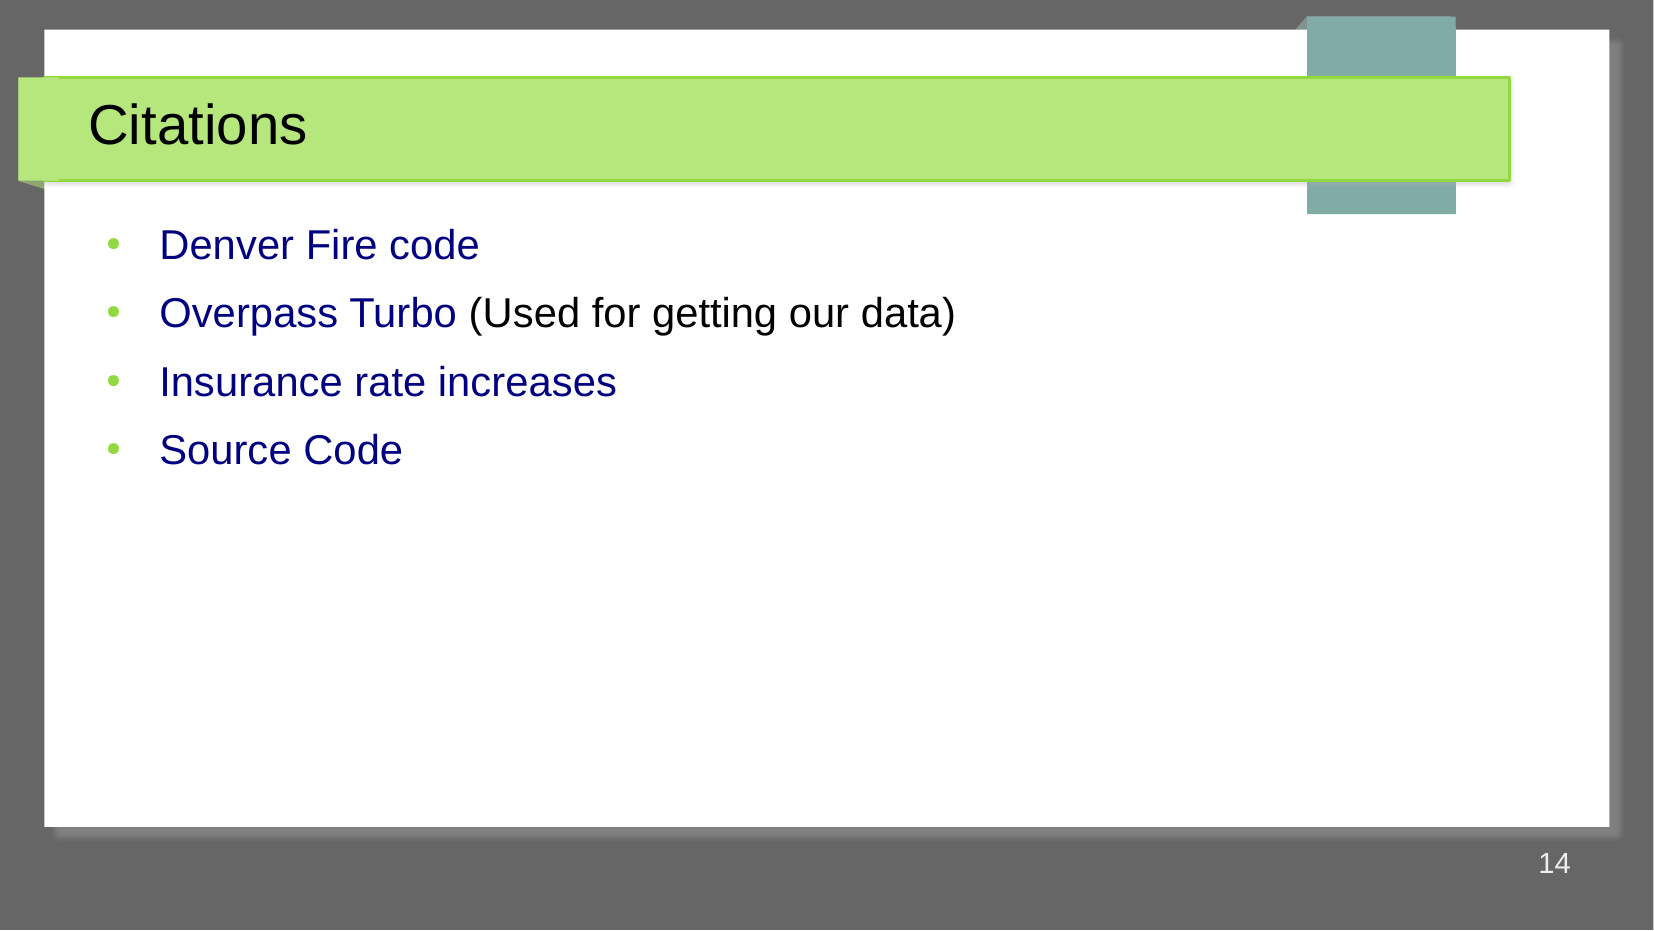

# Citations
Denver Fire code
Overpass Turbo (Used for getting our data)
Insurance rate increases
Source Code
14